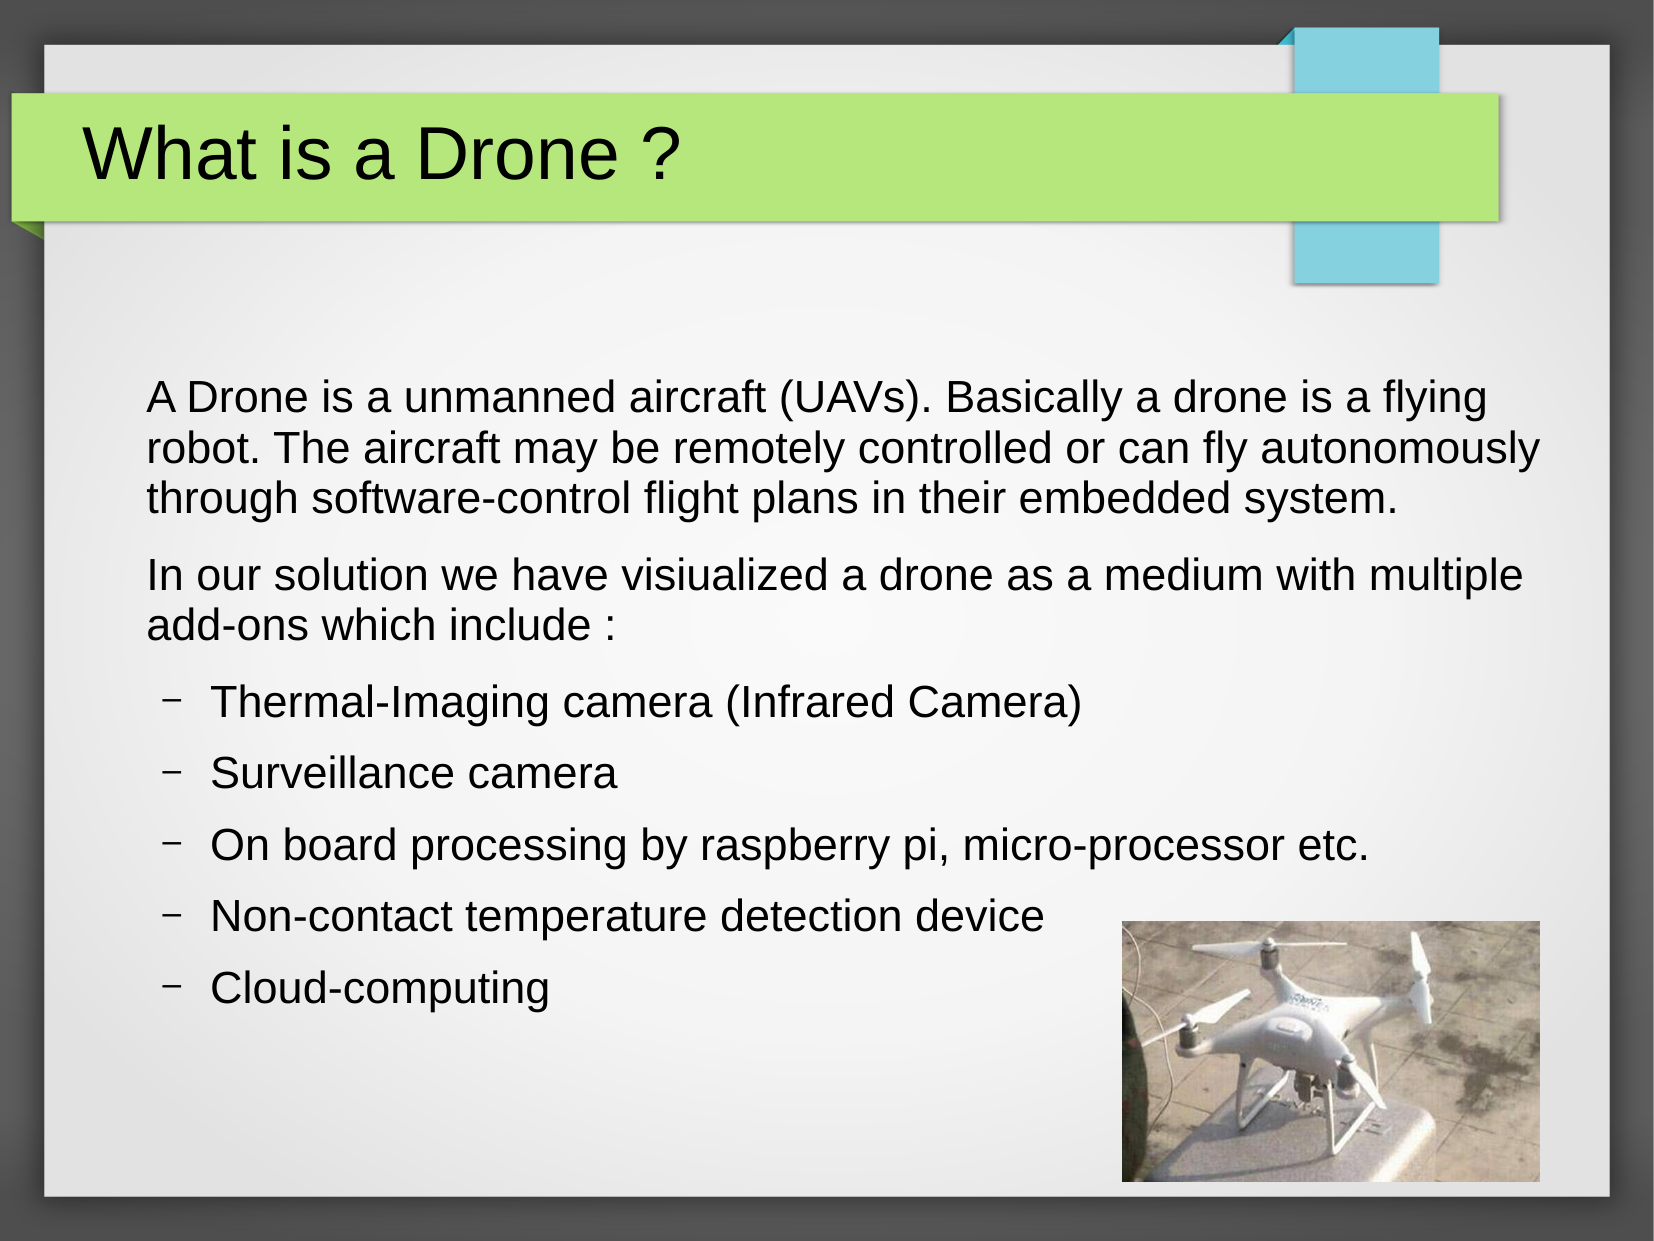

# What is a Drone ?
A Drone is a unmanned aircraft (UAVs). Basically a drone is a flying robot. The aircraft may be remotely controlled or can fly autonomously through software-control flight plans in their embedded system.
In our solution we have visiualized a drone as a medium with multiple add-ons which include :
Thermal-Imaging camera (Infrared Camera)
Surveillance camera
On board processing by raspberry pi, micro-processor etc.
Non-contact temperature detection device
Cloud-computing